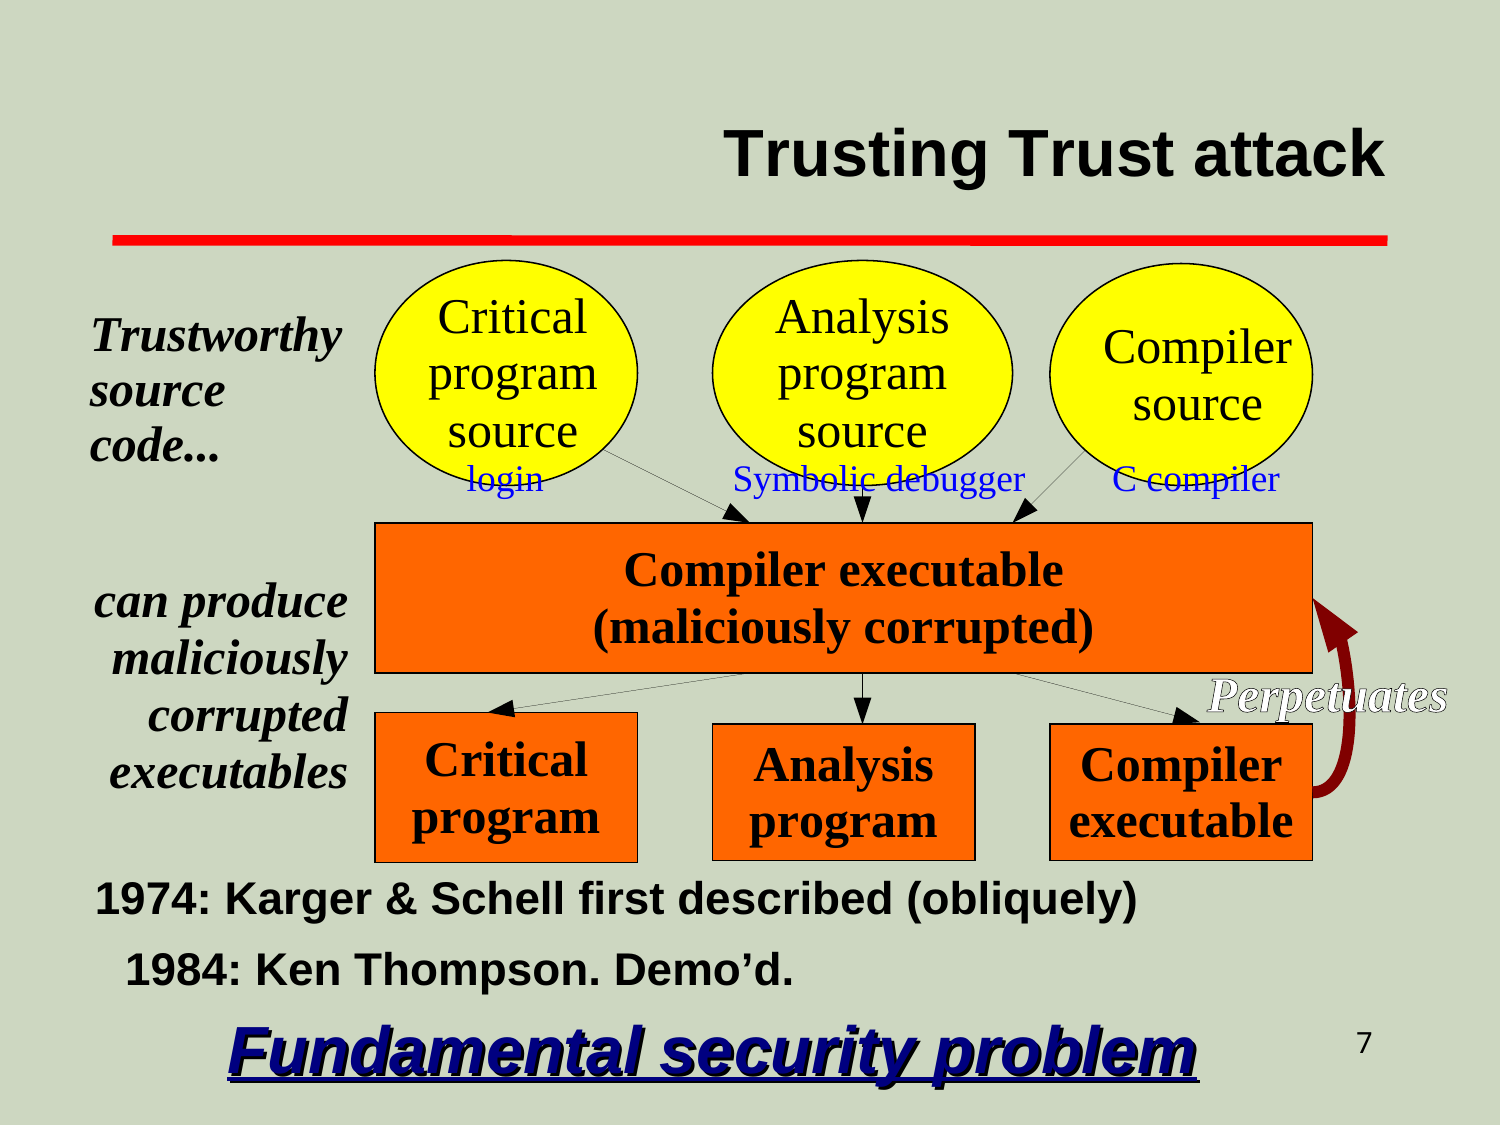

# Trusting Trust attack
Critical
program
source
Analysis
program
source
Compiler
source
Trustworthy
source
code...
login
Symbolic debugger
C compiler
Compiler executable
(maliciously corrupted)
can produce maliciously corrupted executables
Perpetuates
Critical
program
Analysis
program
Compiler
executable
1974: Karger & Schell first described (obliquely)
1984: Ken Thompson. Demo’d.
Fundamental security problem